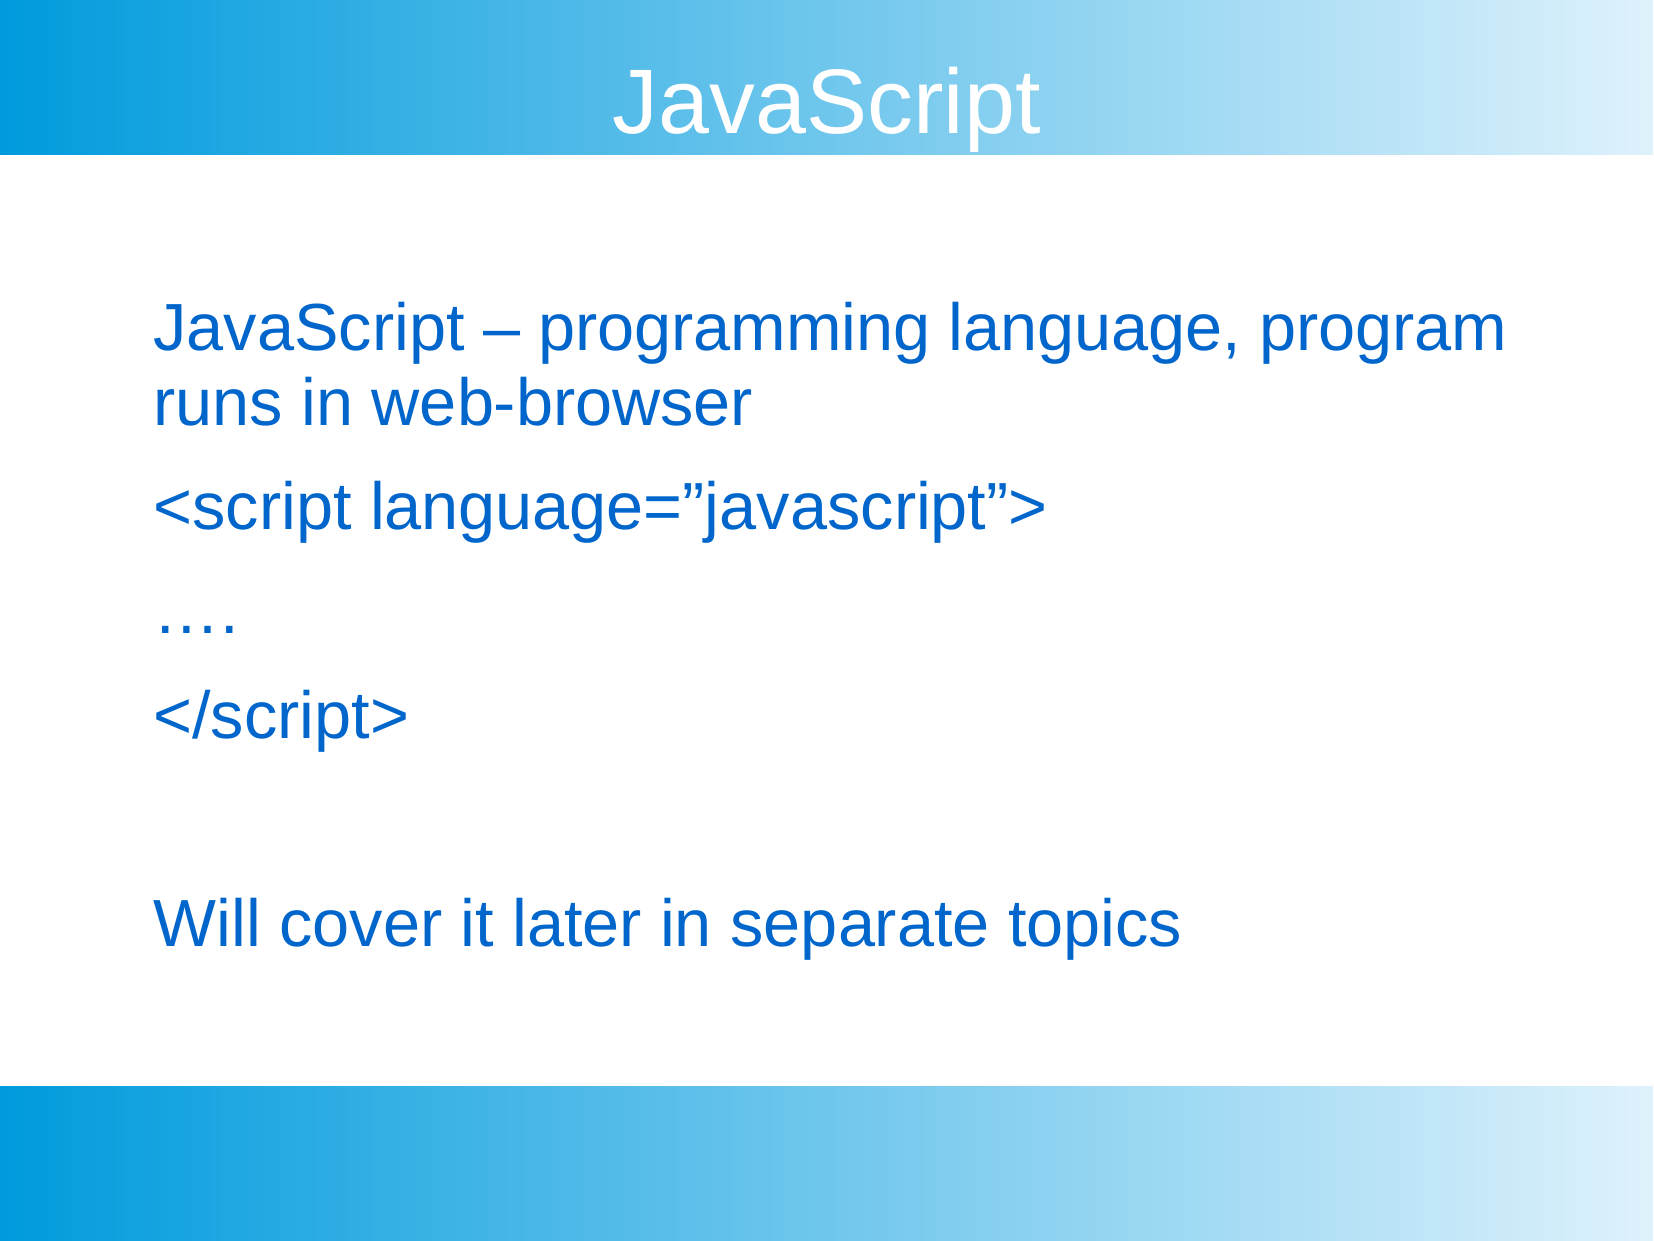

# JavaScript
JavaScript – programming language, program runs in web-browser
<script language=”javascript”>
….
</script>
Will cover it later in separate topics